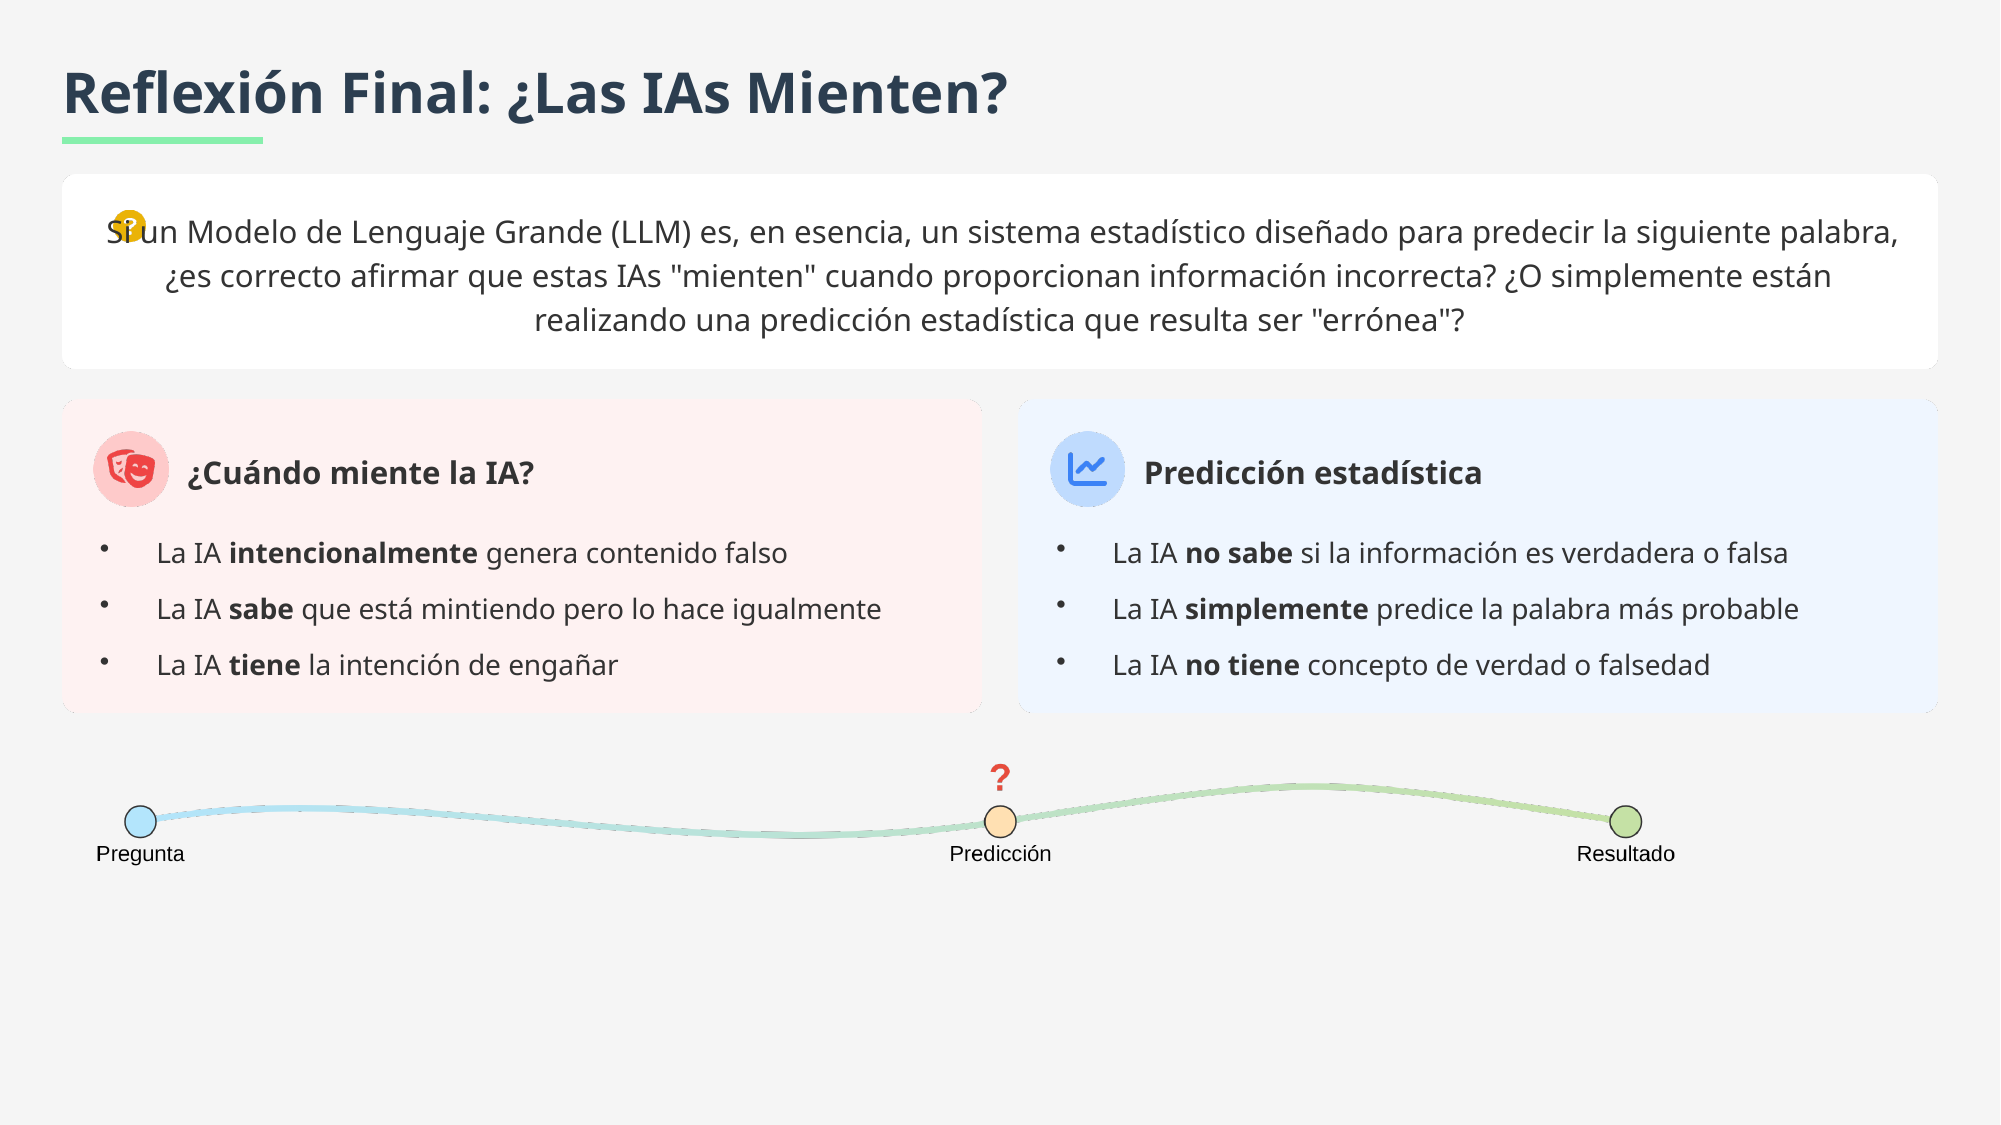

Reflexión Final: ¿Las IAs Mienten?
 Si un Modelo de Lenguaje Grande (LLM) es, en esencia, un sistema estadístico diseñado para predecir la siguiente palabra, ¿es correcto afirmar que estas IAs "mienten" cuando proporcionan información incorrecta? ¿O simplemente están realizando una predicción estadística que resulta ser "errónea"?
¿Cuándo miente la IA?
Predicción estadística
La IA intencionalmente genera contenido falso
La IA no sabe si la información es verdadera o falsa
La IA sabe que está mintiendo pero lo hace igualmente
La IA simplemente predice la palabra más probable
La IA tiene la intención de engañar
La IA no tiene concepto de verdad o falsedad